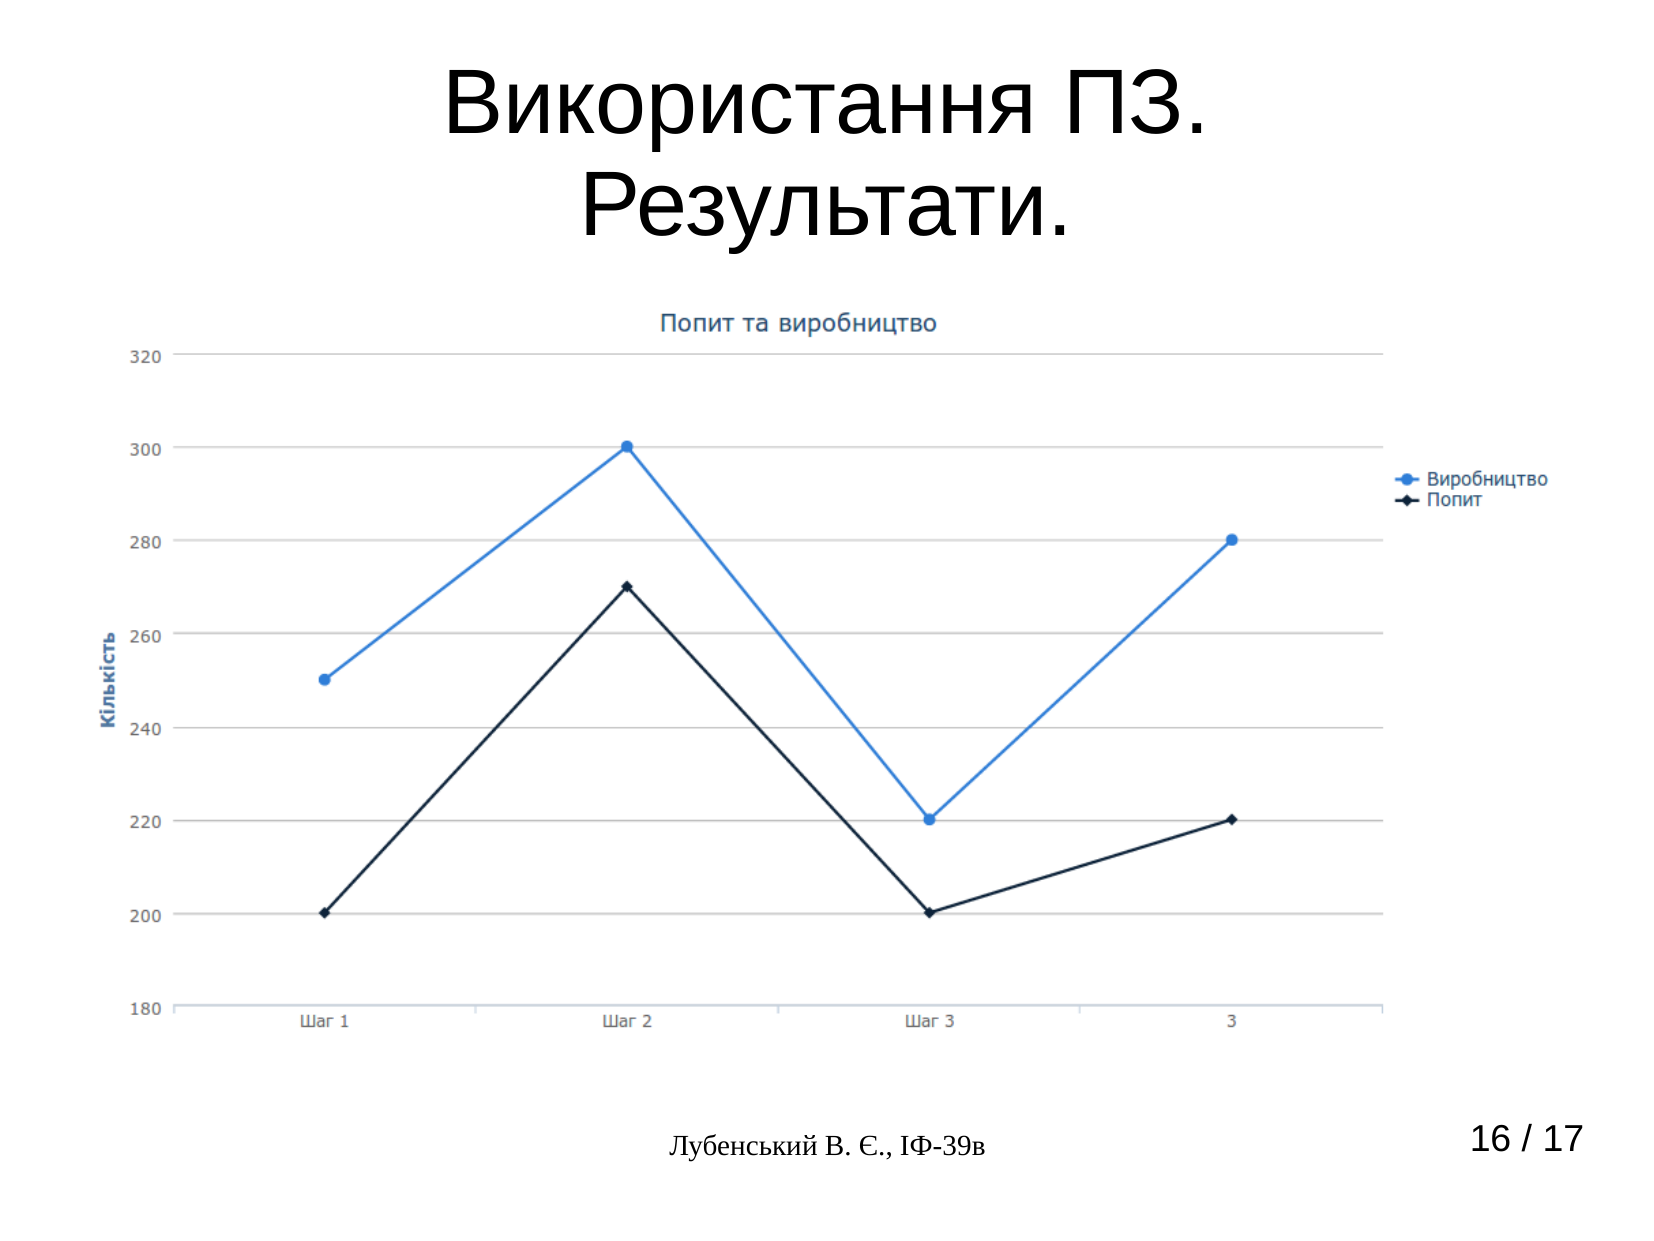

# Використання ПЗ. Результати.
 17
Лубенський В. Є., ІФ-39в